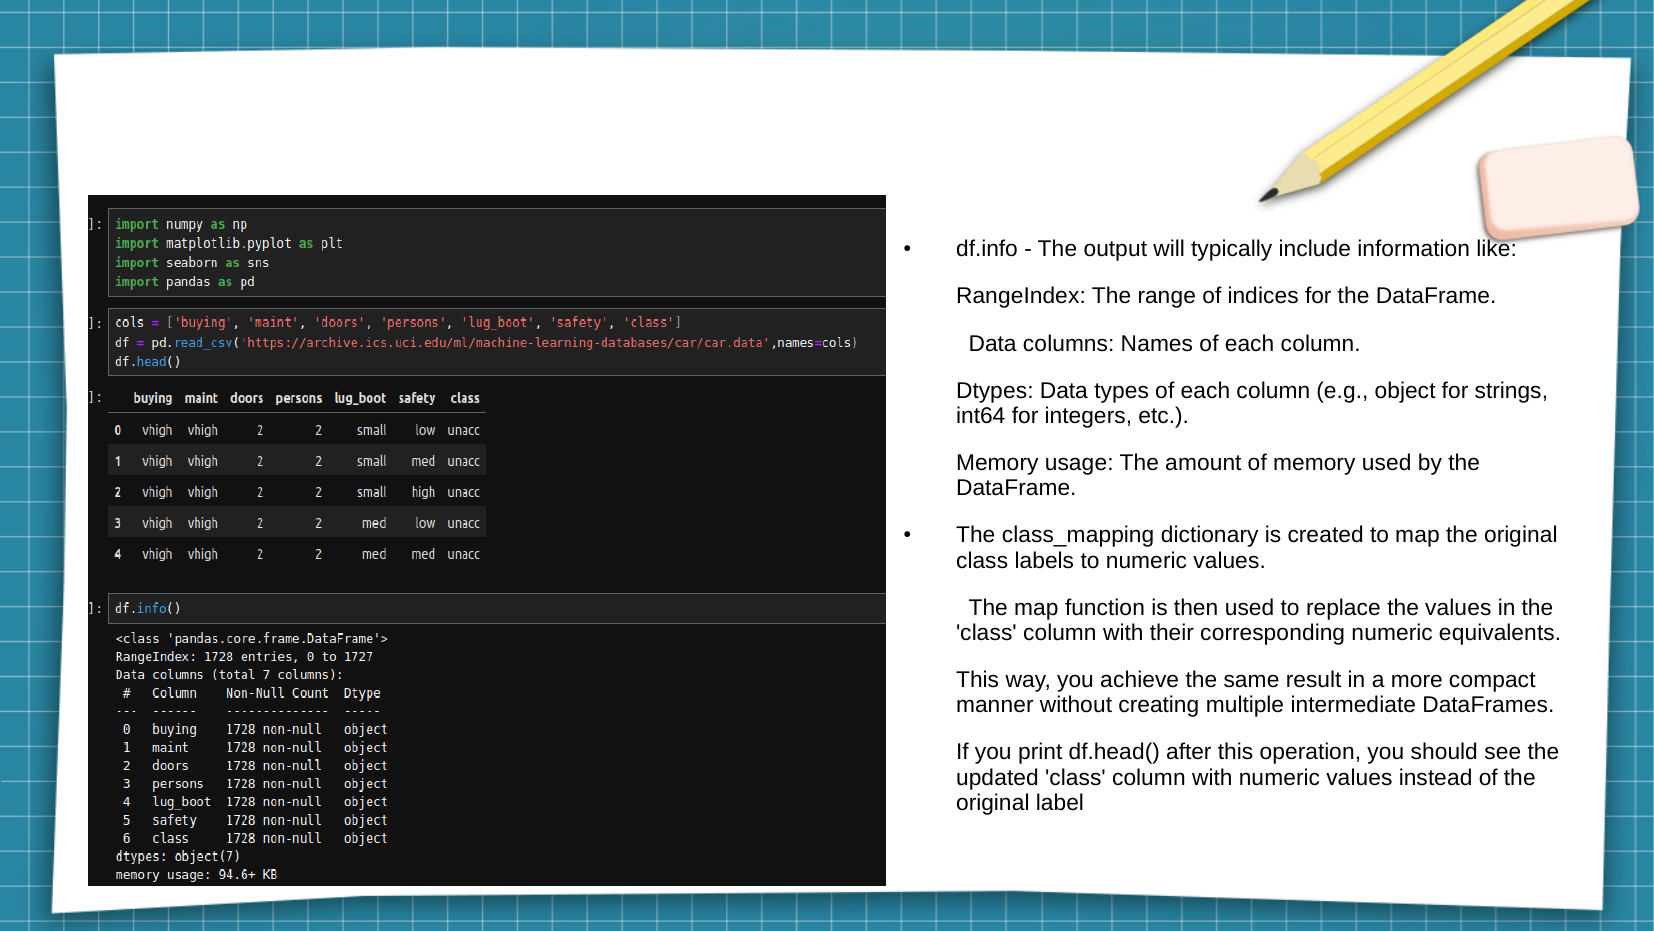

#
df.info - The output will typically include information like:
RangeIndex: The range of indices for the DataFrame.
 Data columns: Names of each column.
Dtypes: Data types of each column (e.g., object for strings, int64 for integers, etc.).
Memory usage: The amount of memory used by the DataFrame.
The class_mapping dictionary is created to map the original class labels to numeric values.
 The map function is then used to replace the values in the 'class' column with their corresponding numeric equivalents.
This way, you achieve the same result in a more compact manner without creating multiple intermediate DataFrames.
If you print df.head() after this operation, you should see the updated 'class' column with numeric values instead of the original label